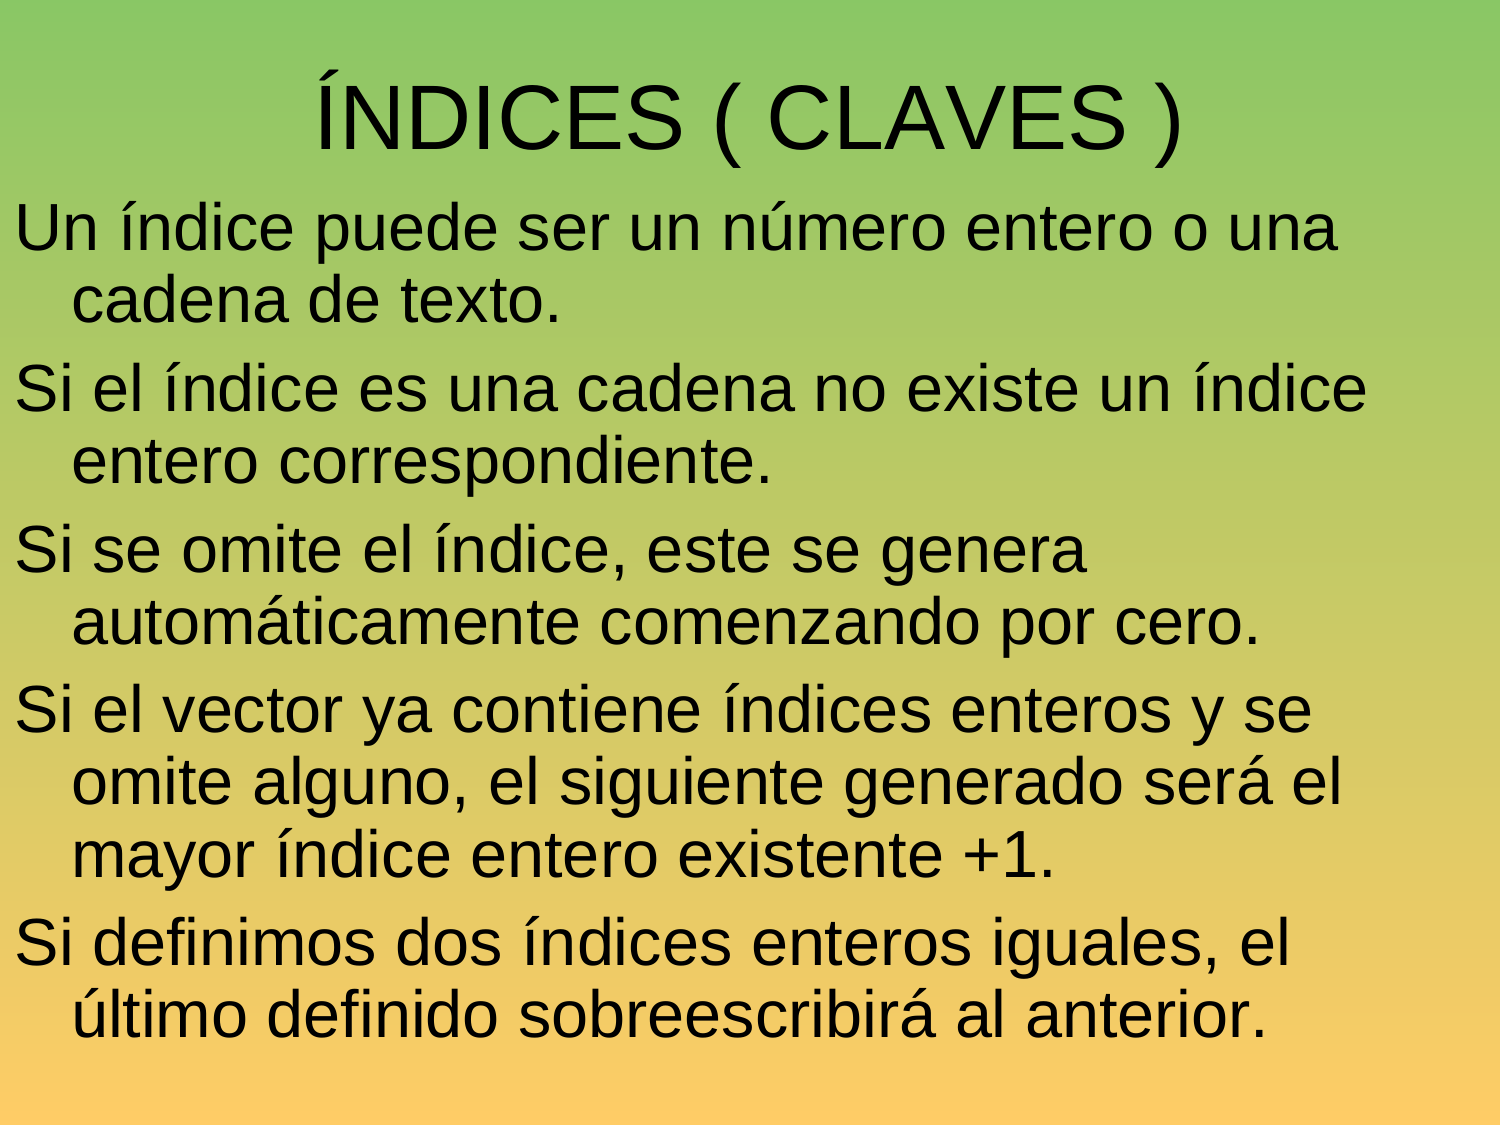

# ÍNDICES ( CLAVES )
Un índice puede ser un número entero o una cadena de texto.
Si el índice es una cadena no existe un índice entero correspondiente.
Si se omite el índice, este se genera automáticamente comenzando por cero.
Si el vector ya contiene índices enteros y se omite alguno, el siguiente generado será el mayor índice entero existente +1.
Si definimos dos índices enteros iguales, el último definido sobreescribirá al anterior.